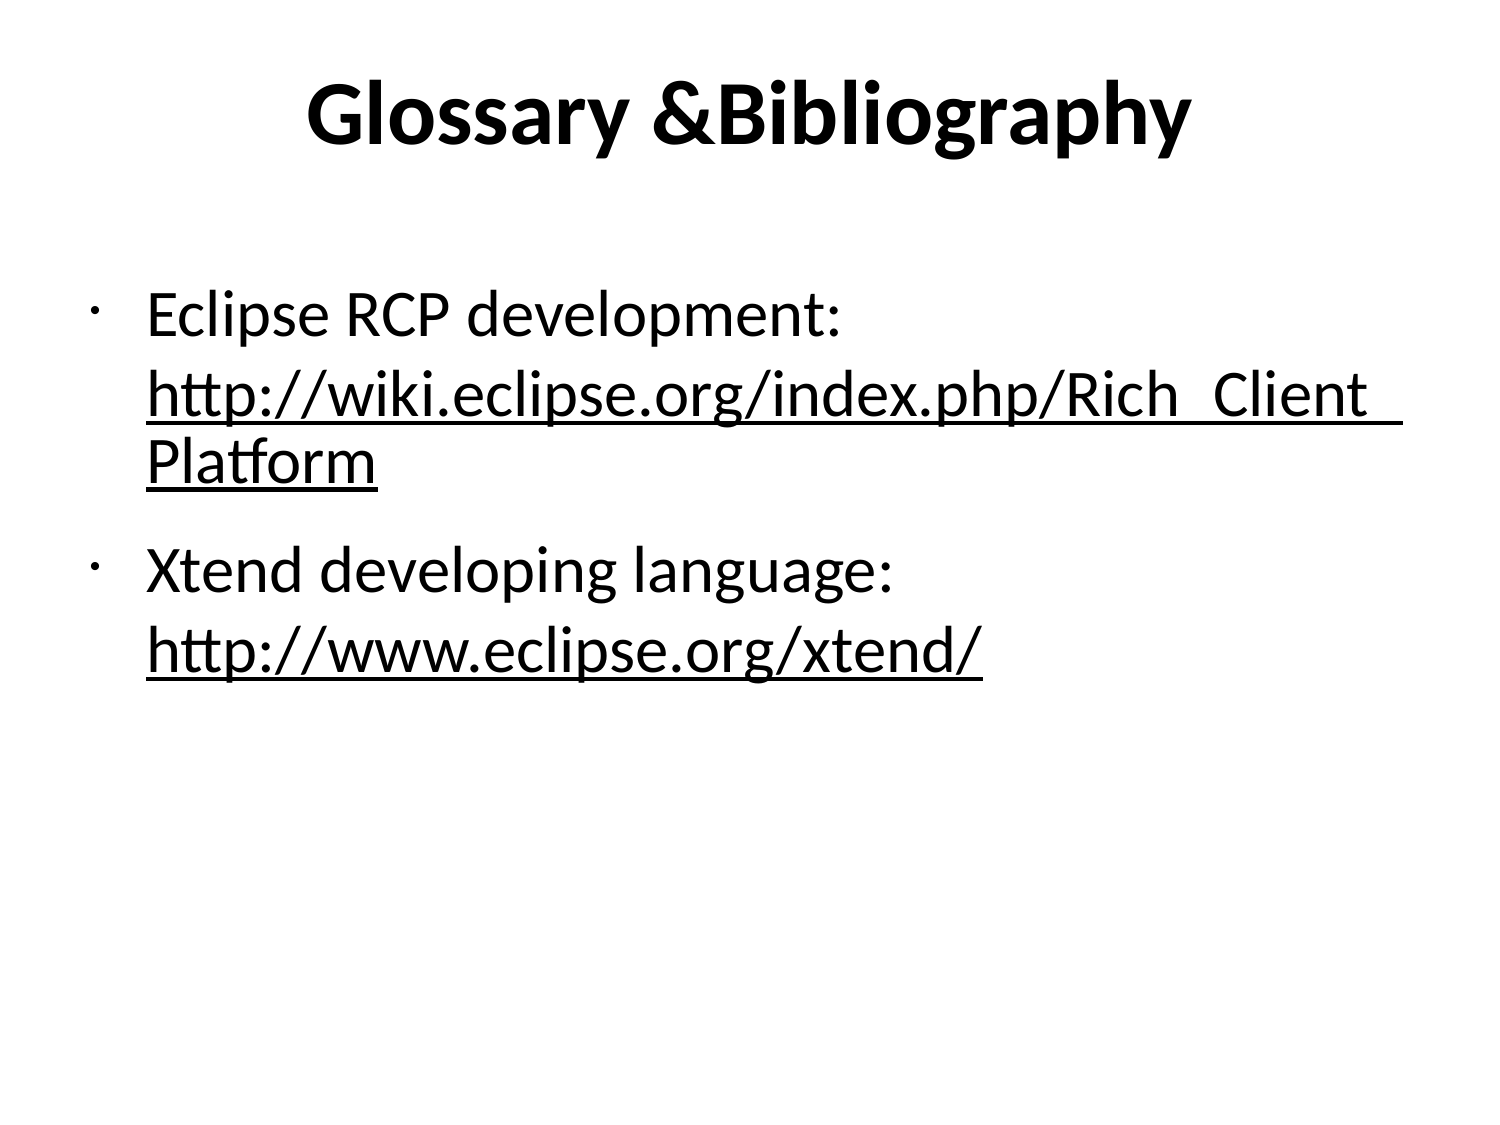

# Glossary &Bibliography
Eclipse RCP development: http://wiki.eclipse.org/index.php/Rich_Client_Platform
Xtend developing language: http://www.eclipse.org/xtend/